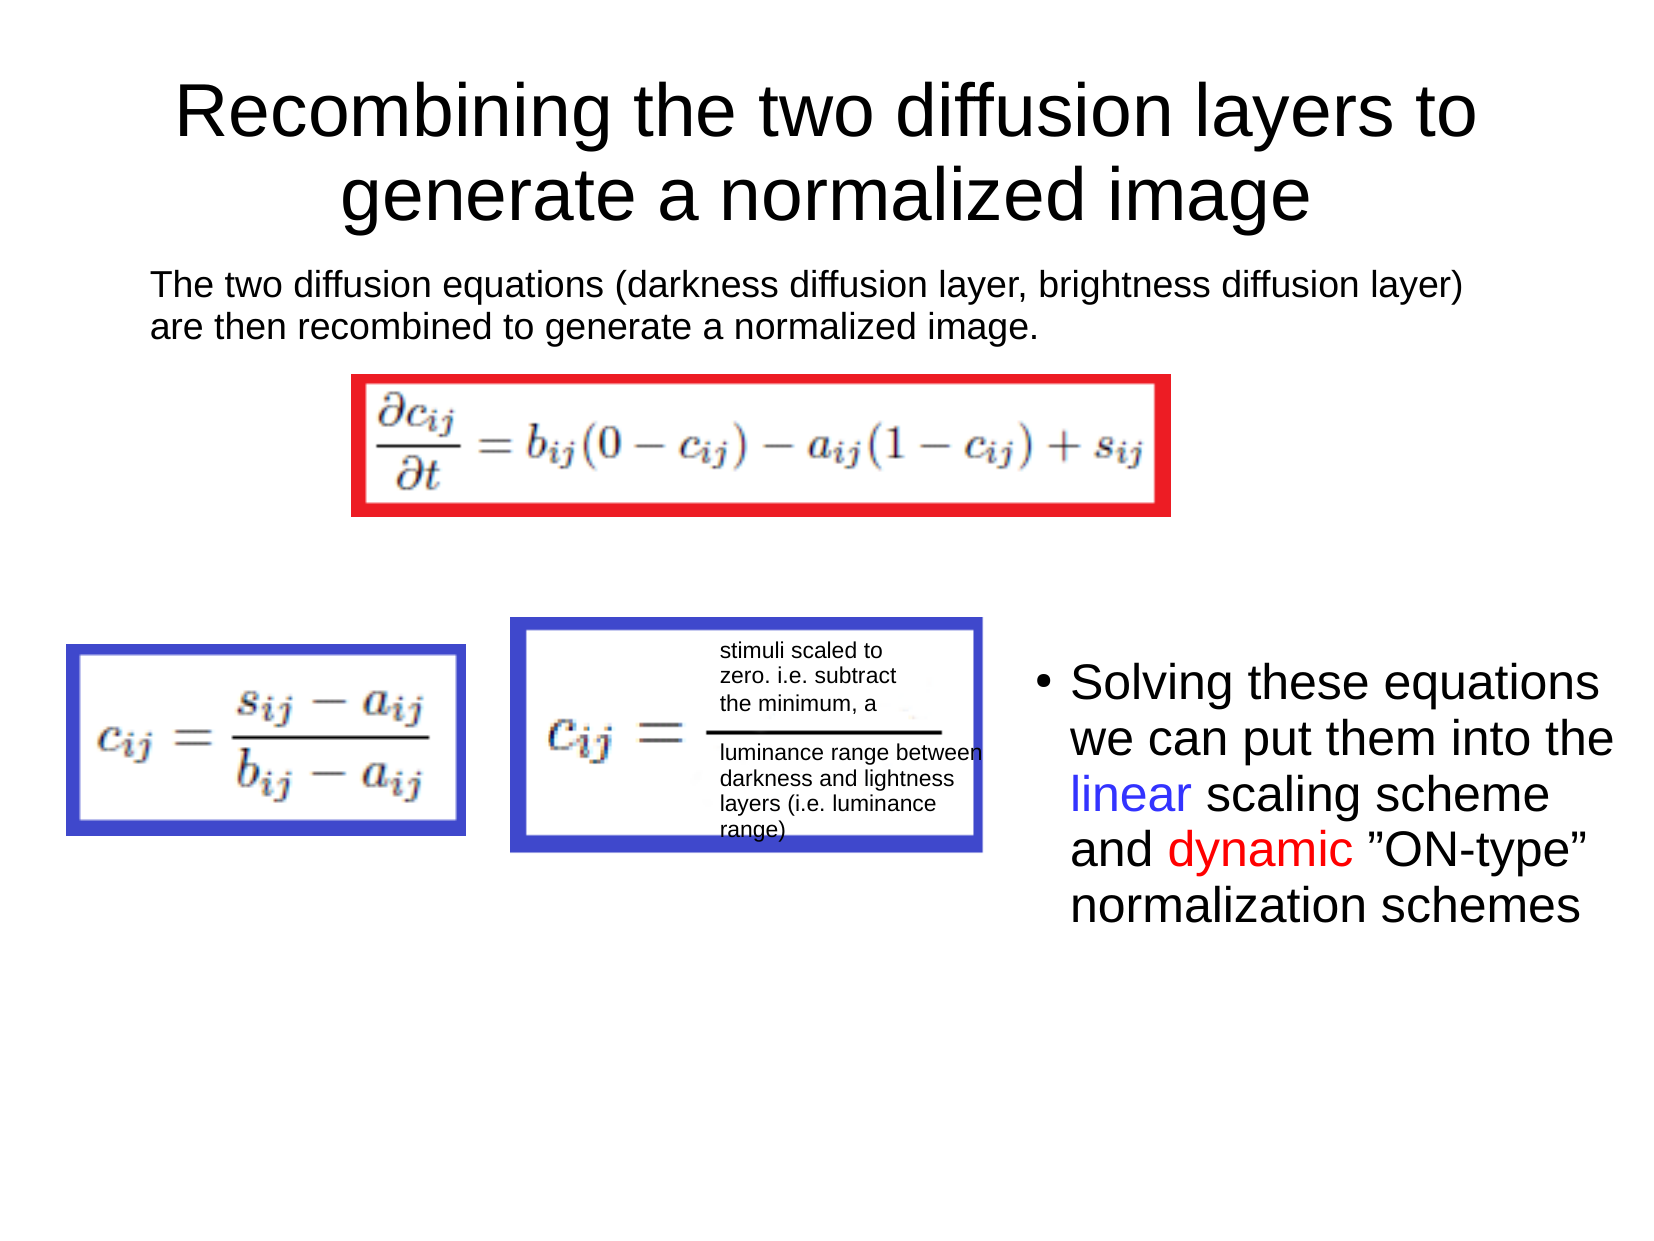

# Recombining the two diffusion layers to generate a normalized image
The two diffusion equations (darkness diffusion layer, brightness diffusion layer) are then recombined to generate a normalized image.
Solving these equations we can put them into the linear scaling scheme and dynamic ”ON-type” normalization schemes
stimuli scaled to zero. i.e. subtract the minimum, a
luminance range between darkness and lightness layers (i.e. luminance range)